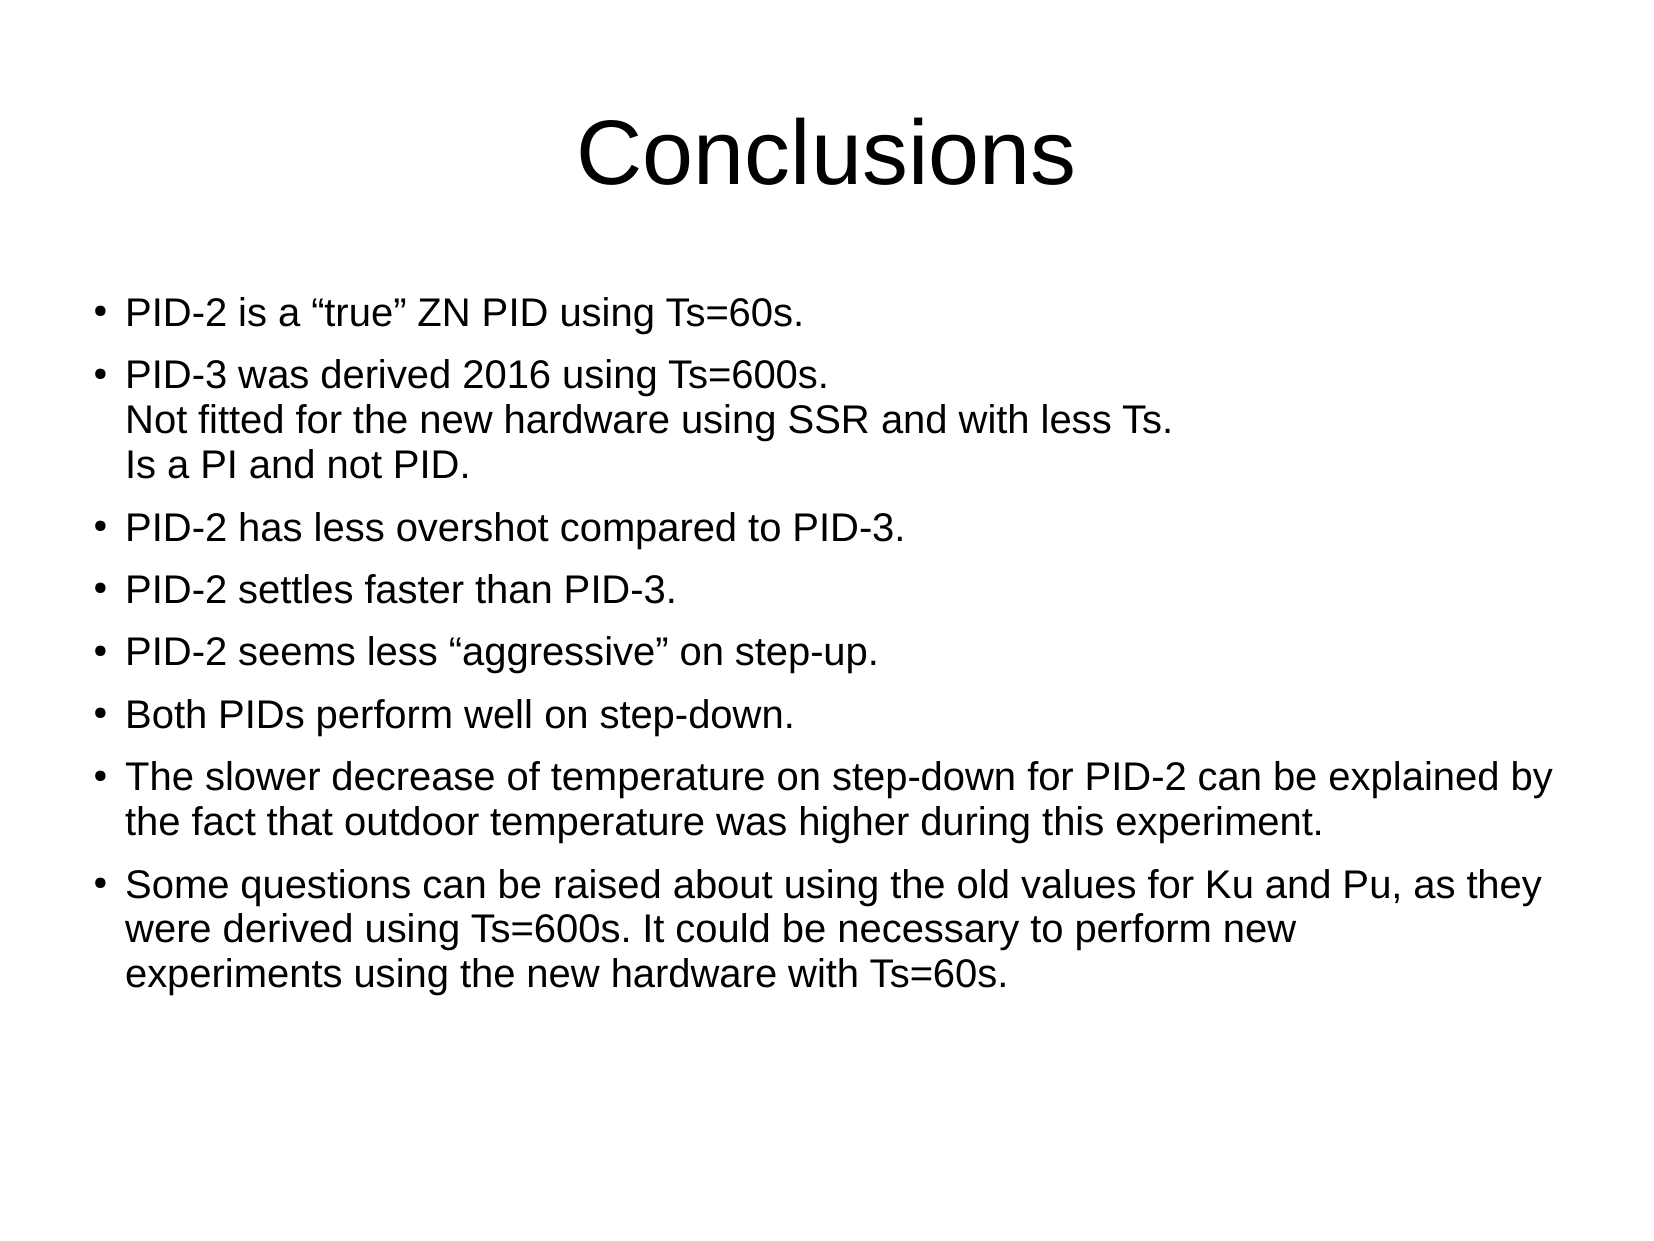

# Conclusions
PID-2 is a “true” ZN PID using Ts=60s.
PID-3 was derived 2016 using Ts=600s.
Not fitted for the new hardware using SSR and with less Ts.
Is a PI and not PID.
PID-2 has less overshot compared to PID-3.
PID-2 settles faster than PID-3.
PID-2 seems less “aggressive” on step-up.
Both PIDs perform well on step-down.
The slower decrease of temperature on step-down for PID-2 can be explained by the fact that outdoor temperature was higher during this experiment.
Some questions can be raised about using the old values for Ku and Pu, as they were derived using Ts=600s. It could be necessary to perform new
experiments using the new hardware with Ts=60s.